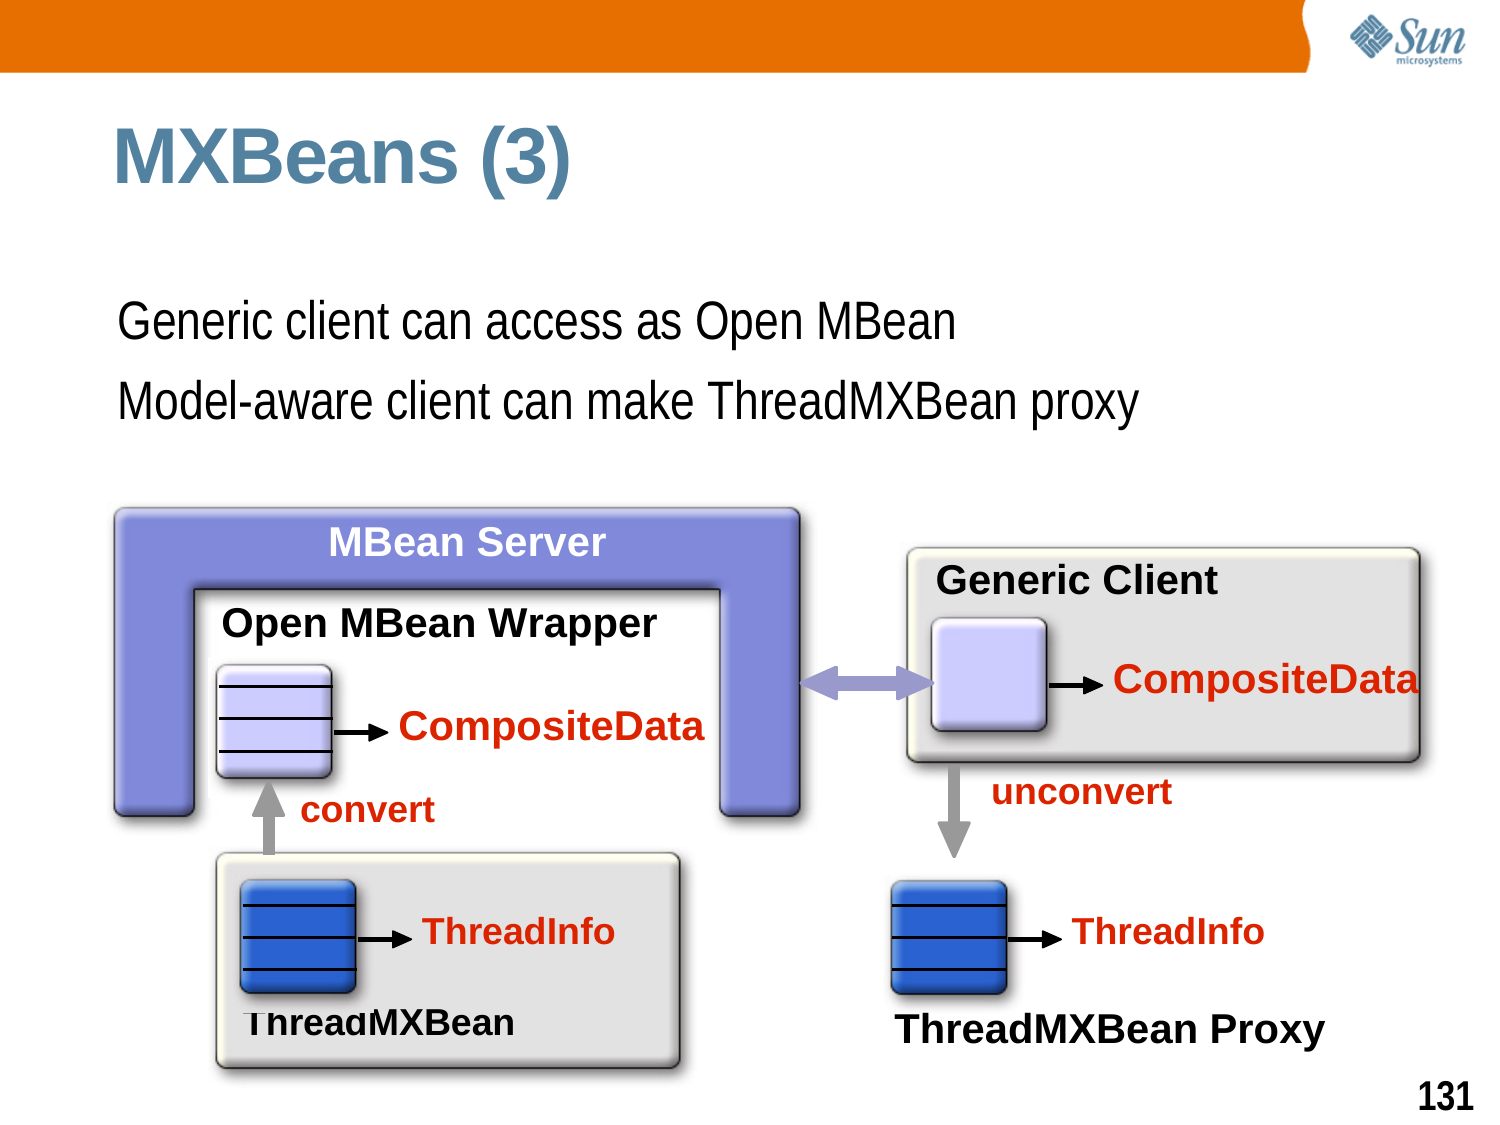

# MXBeans (3)
Generic client can access as Open MBean
Model-aware client can make ThreadMXBean proxy
MBean Server
Generic Client
CompositeData
Open MBean Wrapper
CompositeData
convert
ThreadInfo
ThreadMXBean
unconvert
ThreadInfo
ThreadMXBean Proxy
ThreadInfo
ThreadMXBean